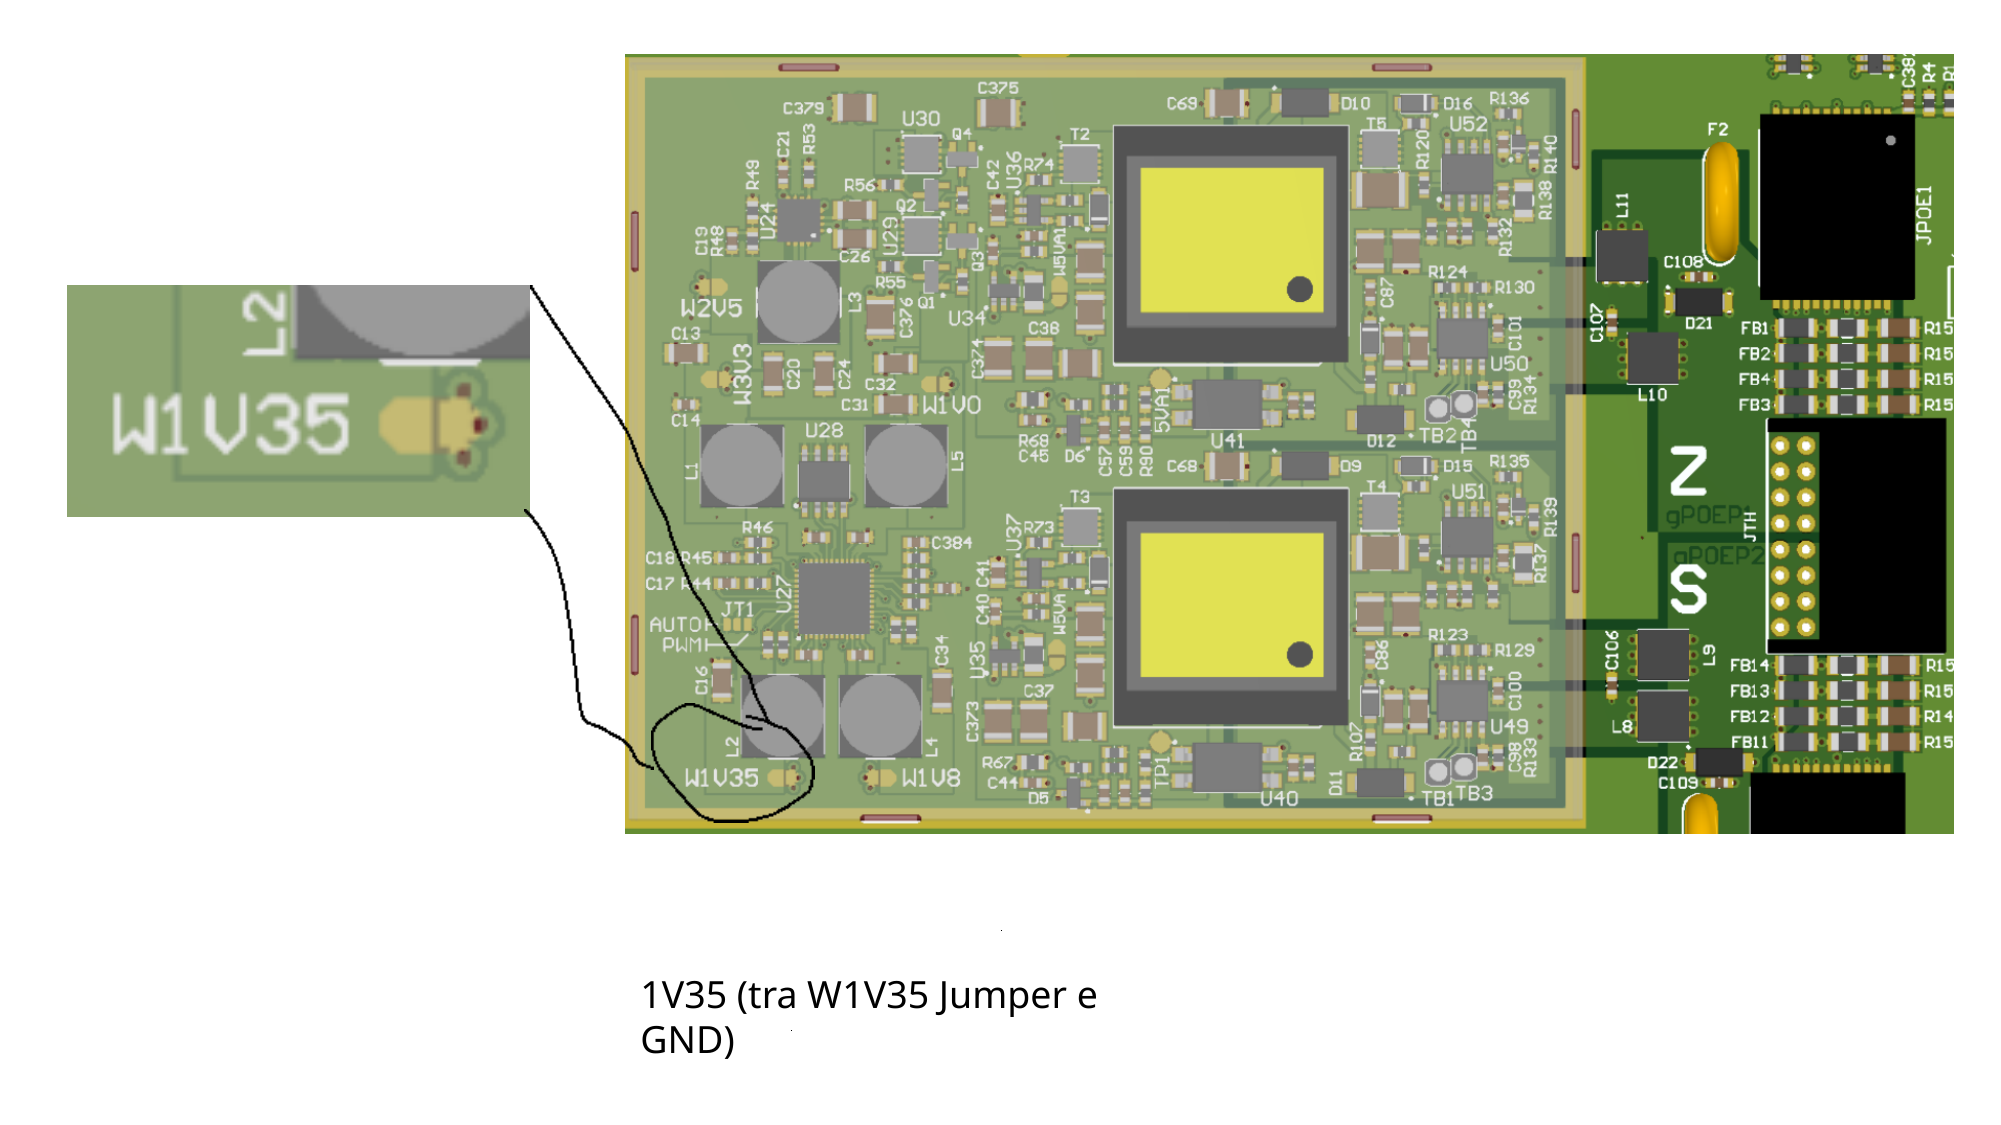

#
1V35 (tra W1V35 Jumper e GND)